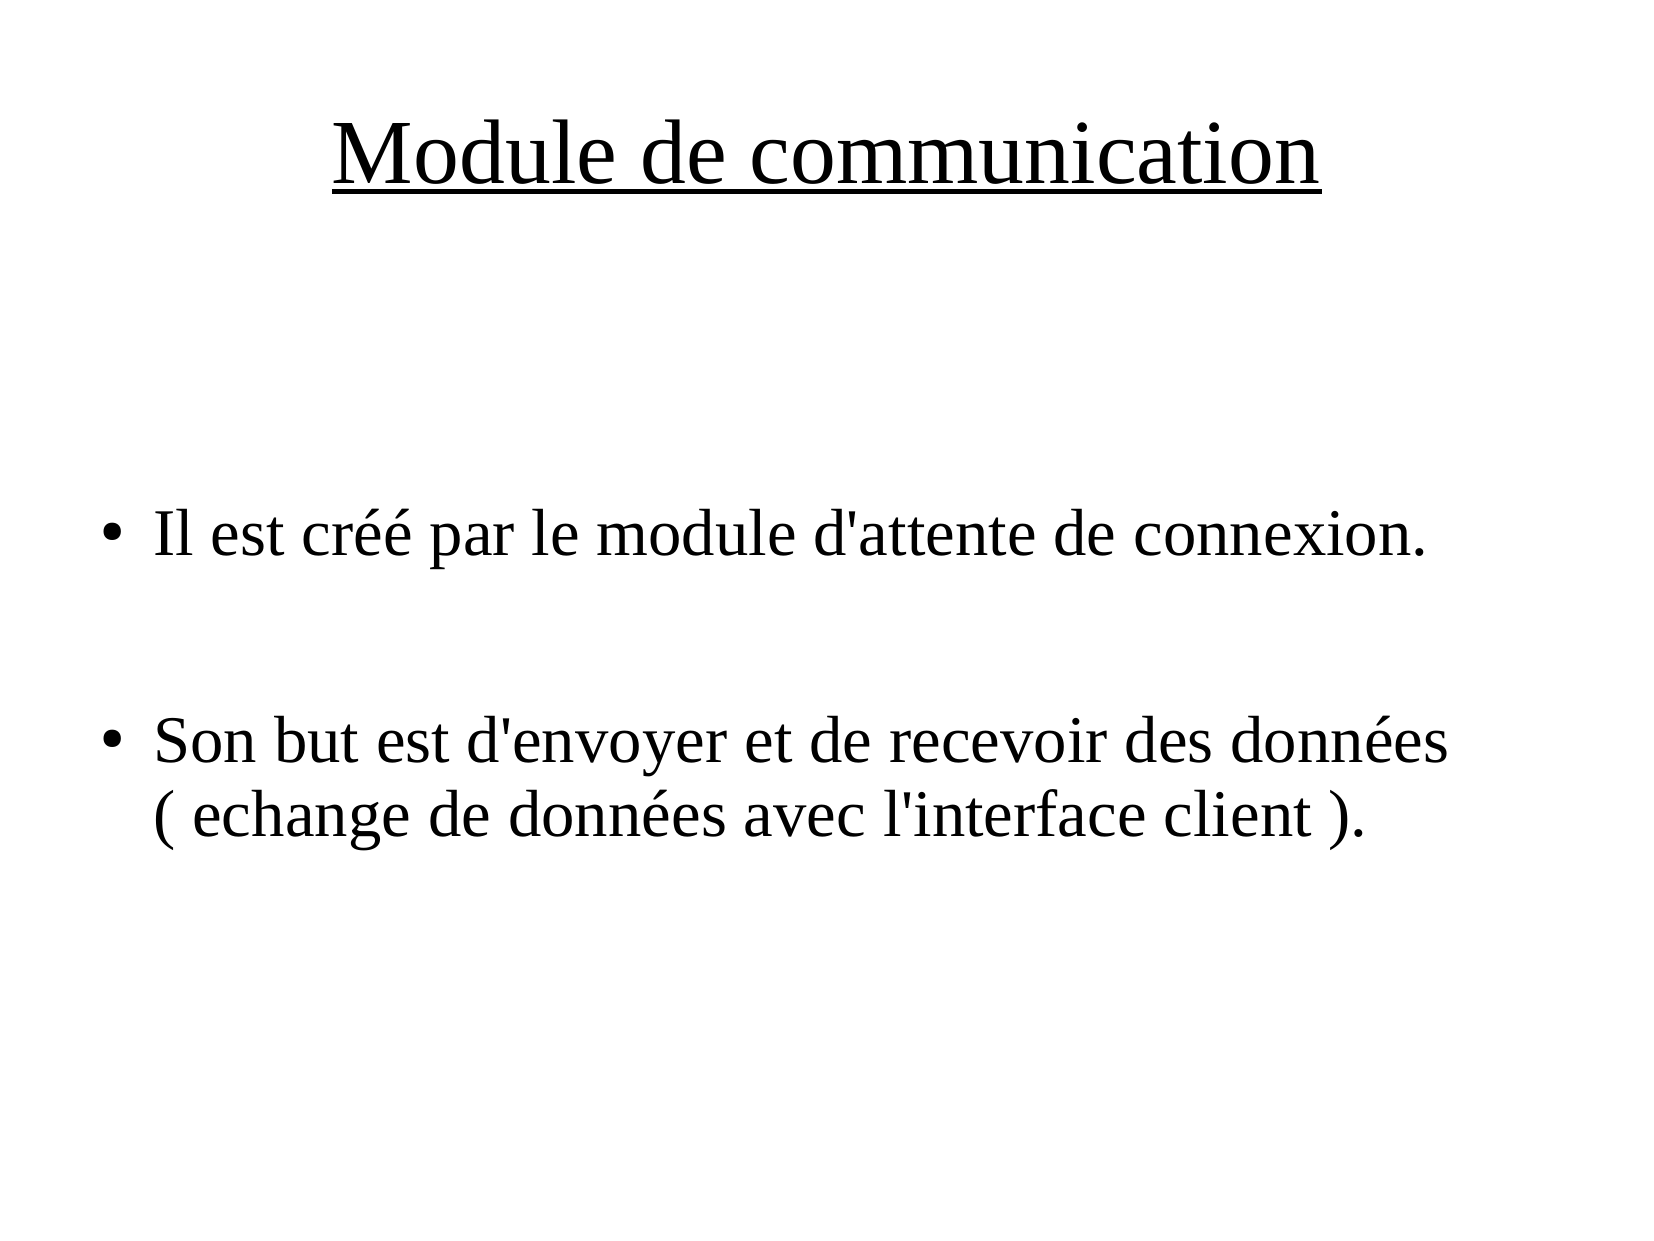

# Module de communication
Il est créé par le module d'attente de connexion.
Son but est d'envoyer et de recevoir des données ( echange de données avec l'interface client ).